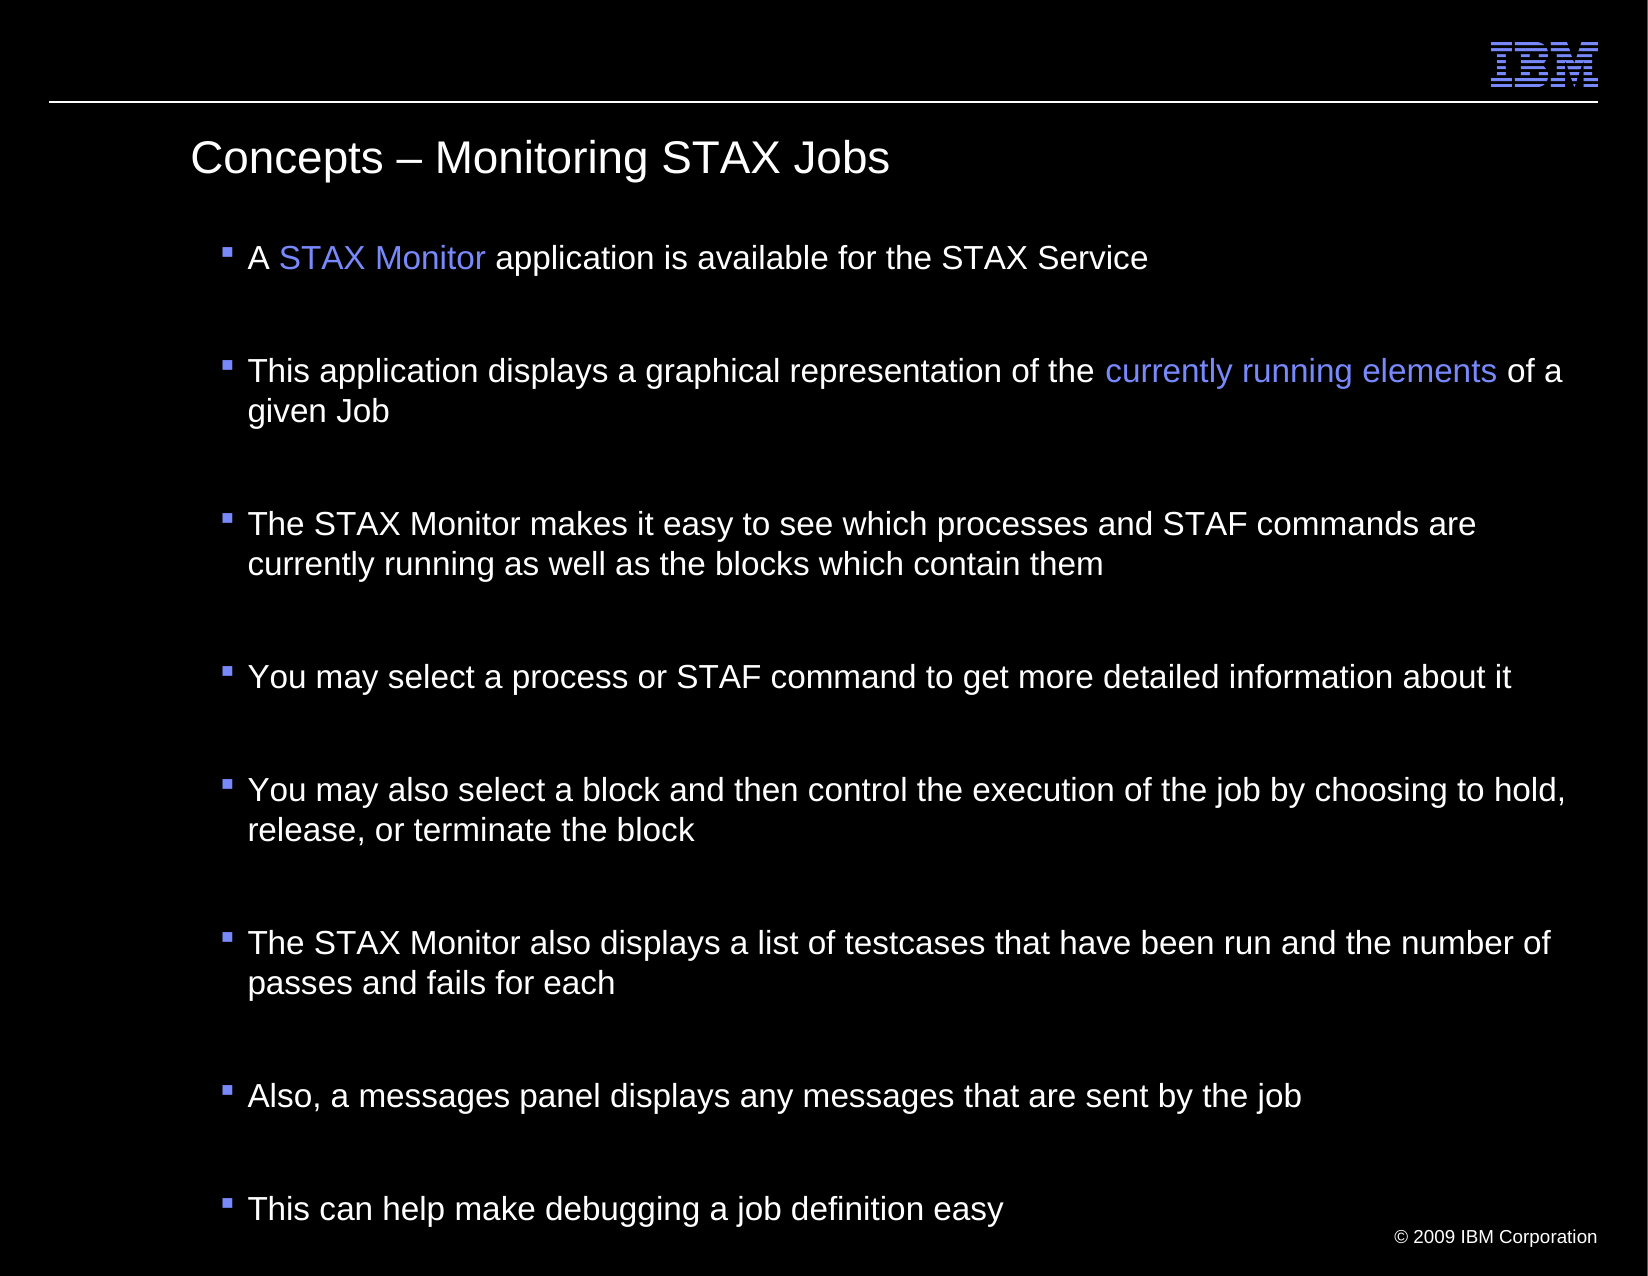

# Concepts – Monitoring STAX Jobs
A STAX Monitor application is available for the STAX Service
This application displays a graphical representation of the currently running elements of a given Job
The STAX Monitor makes it easy to see which processes and STAF commands are currently running as well as the blocks which contain them
You may select a process or STAF command to get more detailed information about it
You may also select a block and then control the execution of the job by choosing to hold, release, or terminate the block
The STAX Monitor also displays a list of testcases that have been run and the number of passes and fails for each
Also, a messages panel displays any messages that are sent by the job
This can help make debugging a job definition easy